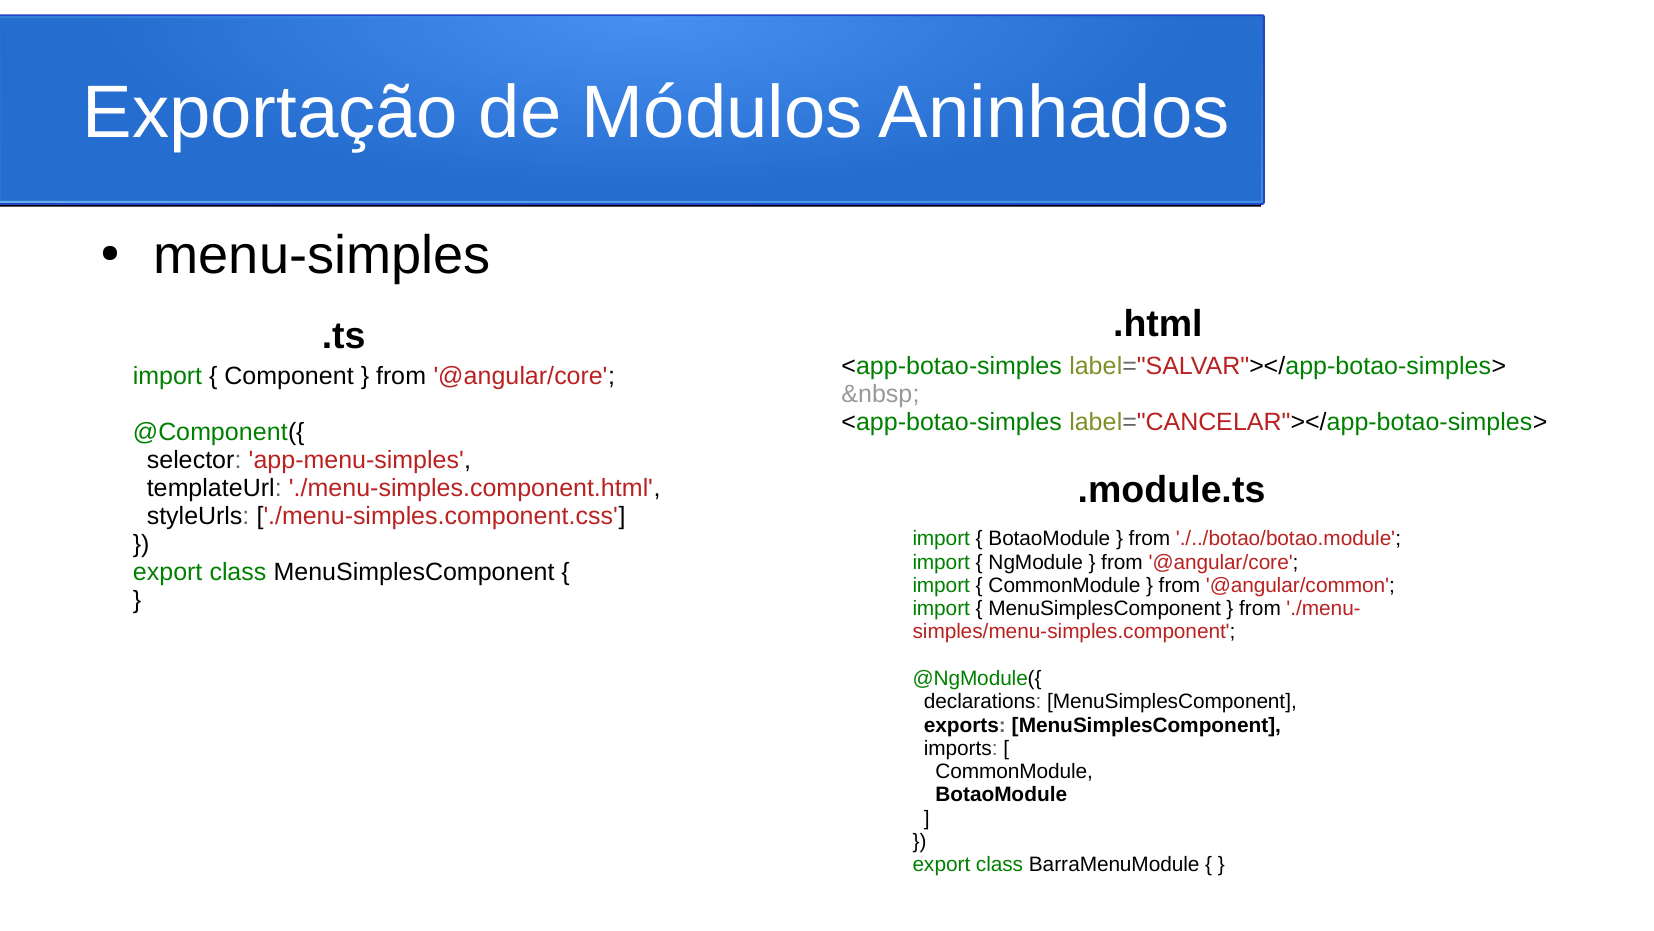

# Exportação de Módulos Aninhados
menu-simples
.html
.ts
<app-botao-simples label="SALVAR"></app-botao-simples> &nbsp;
<app-botao-simples label="CANCELAR"></app-botao-simples>
import { Component } from '@angular/core';
@Component({
 selector: 'app-menu-simples',
 templateUrl: './menu-simples.component.html',
 styleUrls: ['./menu-simples.component.css']
})
export class MenuSimplesComponent {
}
.module.ts
import { BotaoModule } from './../botao/botao.module';
import { NgModule } from '@angular/core';
import { CommonModule } from '@angular/common';
import { MenuSimplesComponent } from './menu-simples/menu-simples.component';
@NgModule({
 declarations: [MenuSimplesComponent],
 exports: [MenuSimplesComponent],
 imports: [
 CommonModule,
 BotaoModule
 ]
})
export class BarraMenuModule { }